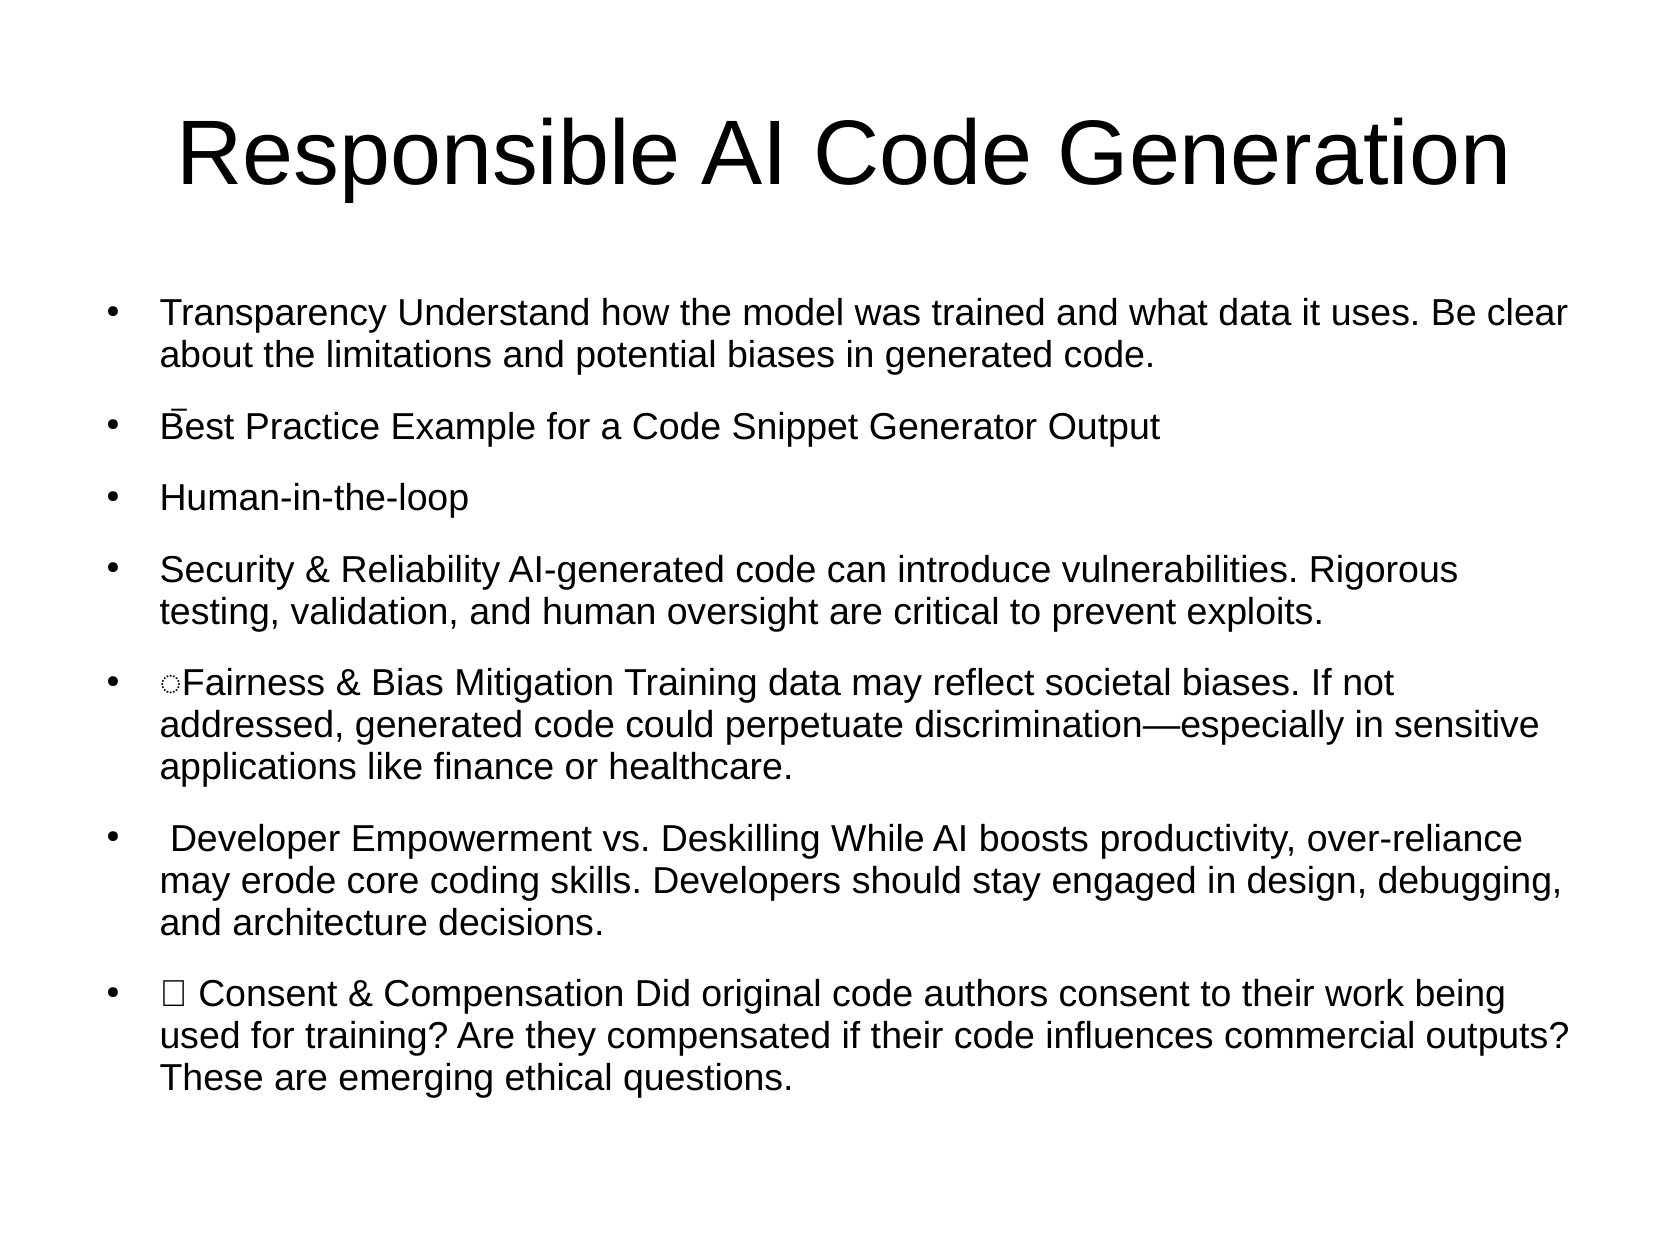

# Responsible AI Code Generation
Transparency Understand how the model was trained and what data it uses. Be clear about the limitations and potential biases in generated code.
Best Practice Example for a Code Snippet Generator Output
Human-in-the-loop
Security & Reliability AI-generated code can introduce vulnerabilities. Rigorous testing, validation, and human oversight are critical to prevent exploits.
️Fairness & Bias Mitigation Training data may reflect societal biases. If not addressed, generated code could perpetuate discrimination—especially in sensitive applications like finance or healthcare.
👨‍💻 Developer Empowerment vs. Deskilling While AI boosts productivity, over-reliance may erode core coding skills. Developers should stay engaged in design, debugging, and architecture decisions.
🧾 Consent & Compensation Did original code authors consent to their work being used for training? Are they compensated if their code influences commercial outputs? These are emerging ethical questions.